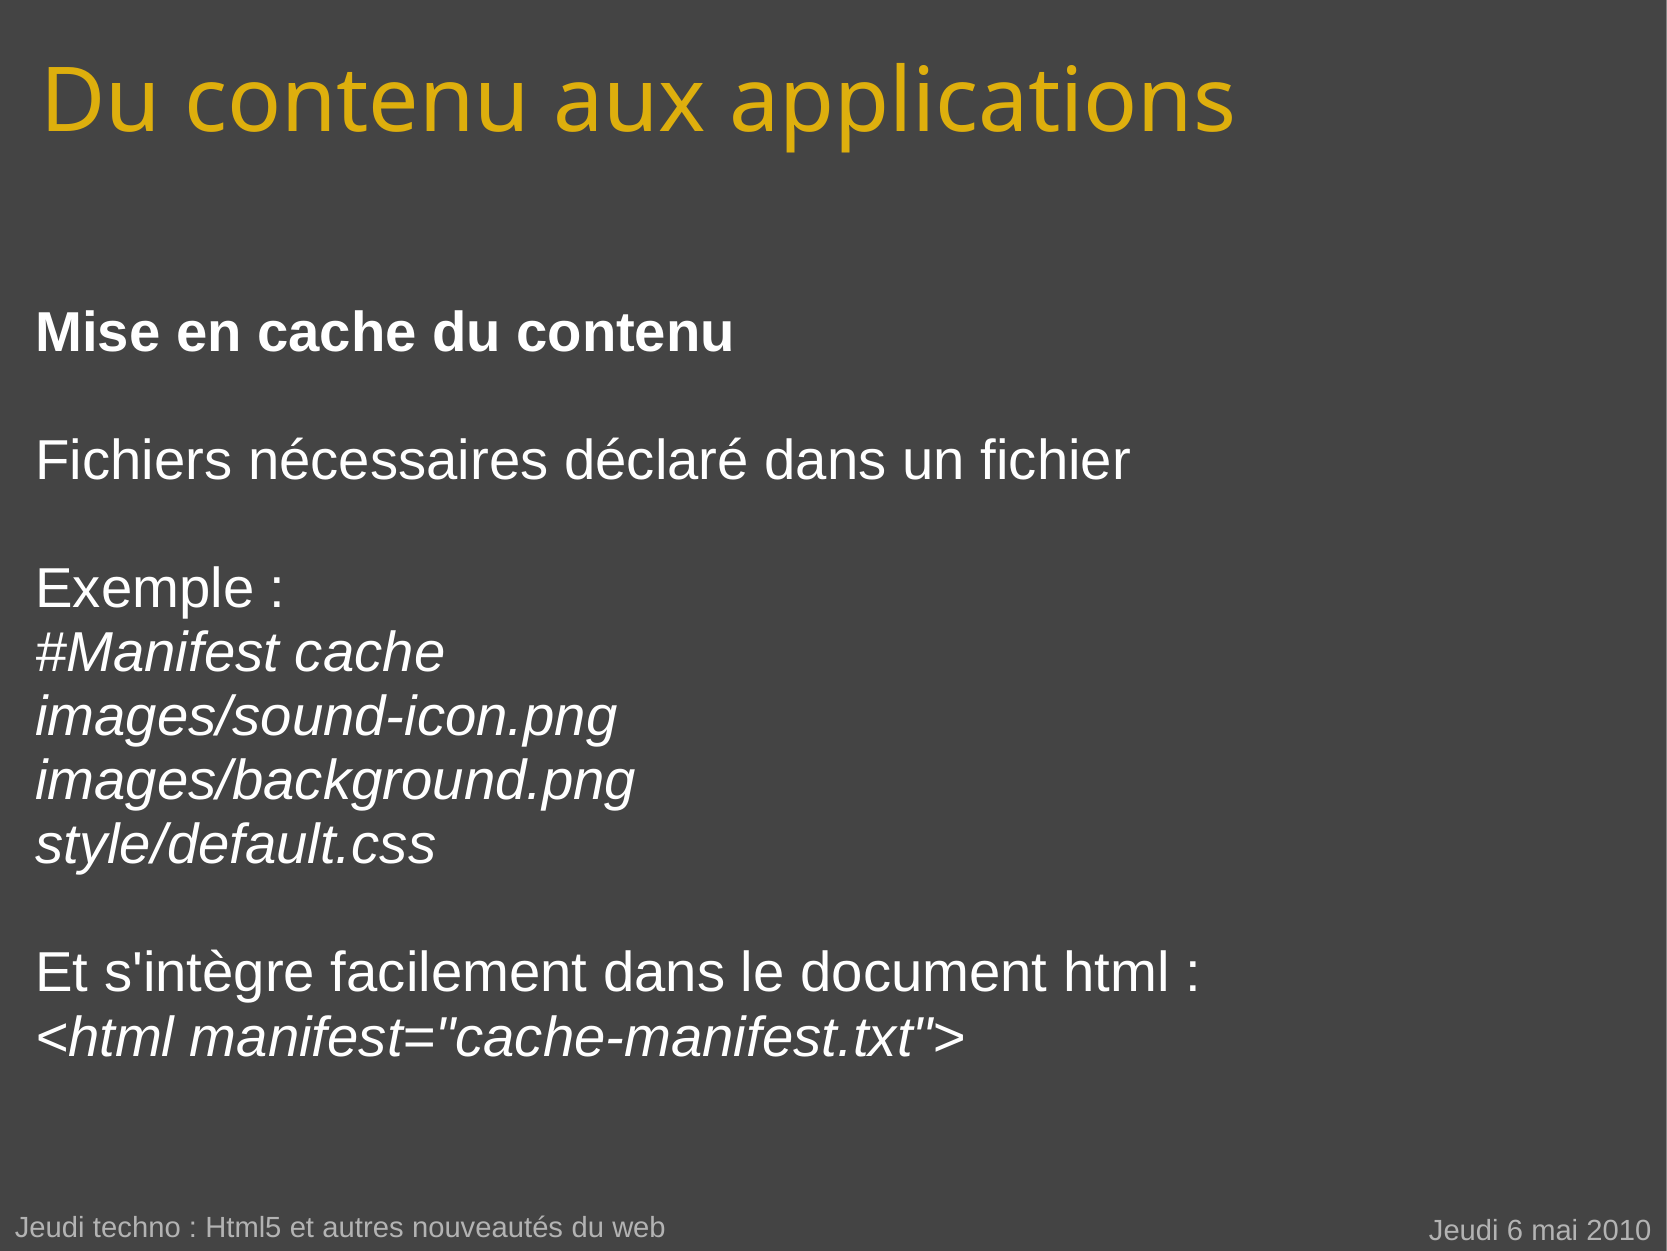

# Du contenu aux applications
Mise en cache du contenu
Fichiers nécessaires déclaré dans un fichier
Exemple :
#Manifest cache
images/sound-icon.png
images/background.png
style/default.css
Et s'intègre facilement dans le document html :
<html manifest="cache-manifest.txt">
Jeudi techno : Html5 et autres nouveautés du web
Jeudi 6 mai 2010